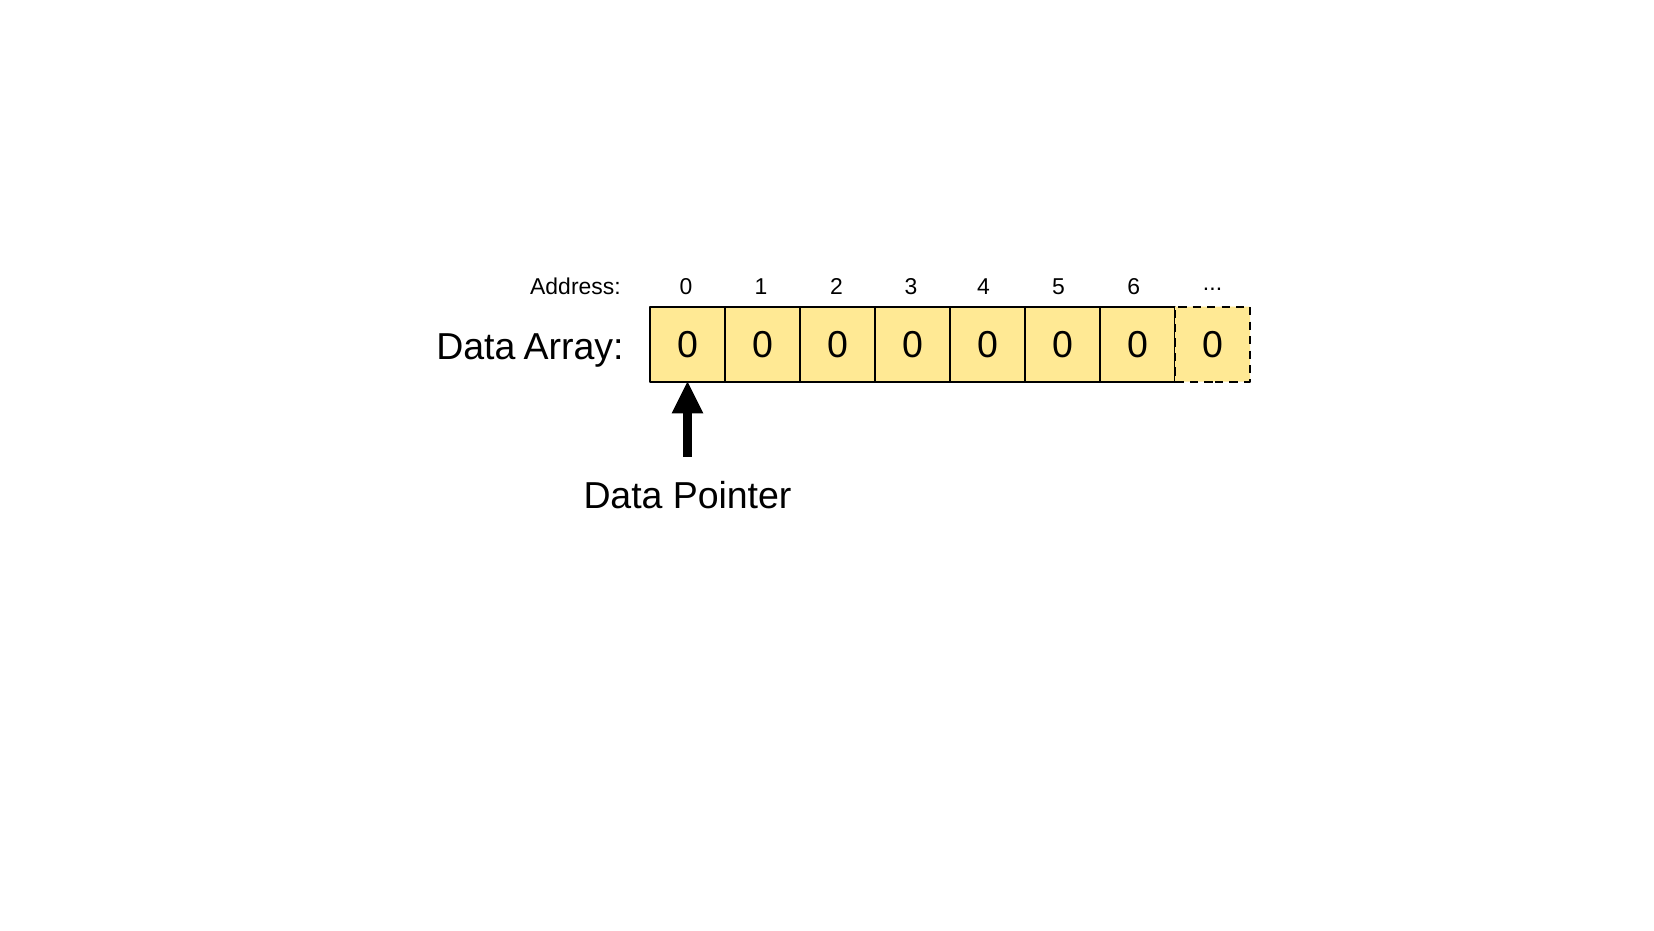

...
0
1
2
3
Address:
4
5
6
0
0
0
0
0
0
0
0
Data Array:
Data Pointer